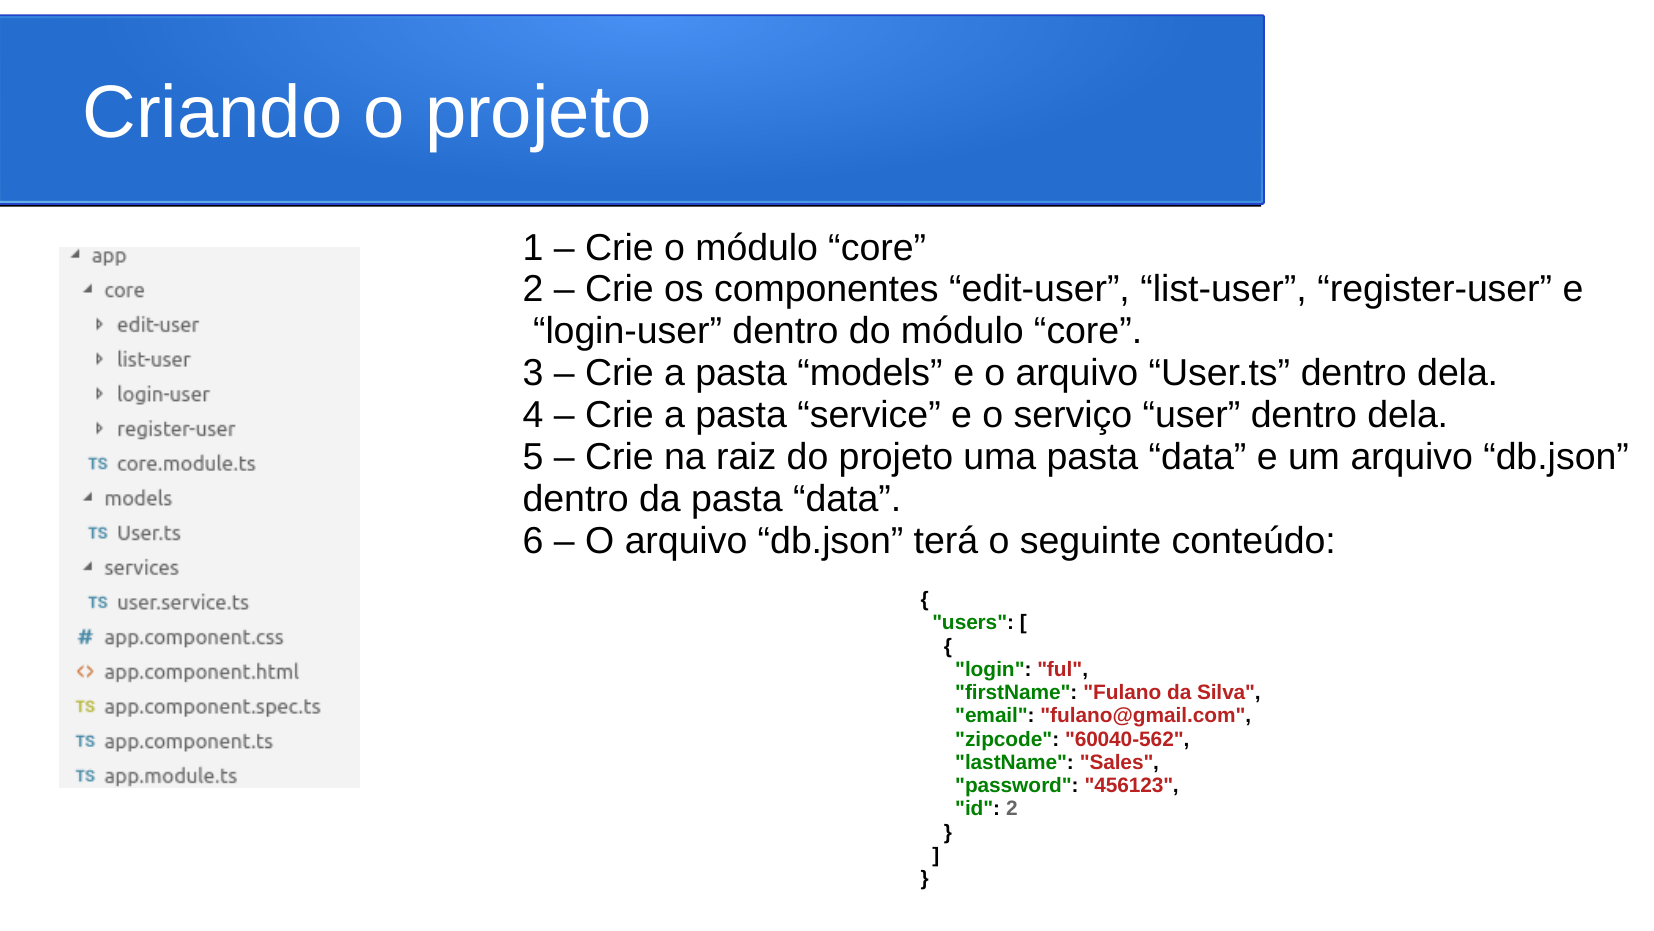

# Criando o projeto
1 – Crie o módulo “core”
2 – Crie os componentes “edit-user”, “list-user”, “register-user” e
 “login-user” dentro do módulo “core”.
3 – Crie a pasta “models” e o arquivo “User.ts” dentro dela.
4 – Crie a pasta “service” e o serviço “user” dentro dela.
5 – Crie na raiz do projeto uma pasta “data” e um arquivo “db.json”
dentro da pasta “data”.
6 – O arquivo “db.json” terá o seguinte conteúdo:
{
 "users": [
 {
 "login": "ful",
 "firstName": "Fulano da Silva",
 "email": "fulano@gmail.com",
 "zipcode": "60040-562",
 "lastName": "Sales",
 "password": "456123",
 "id": 2
 }
 ]
}